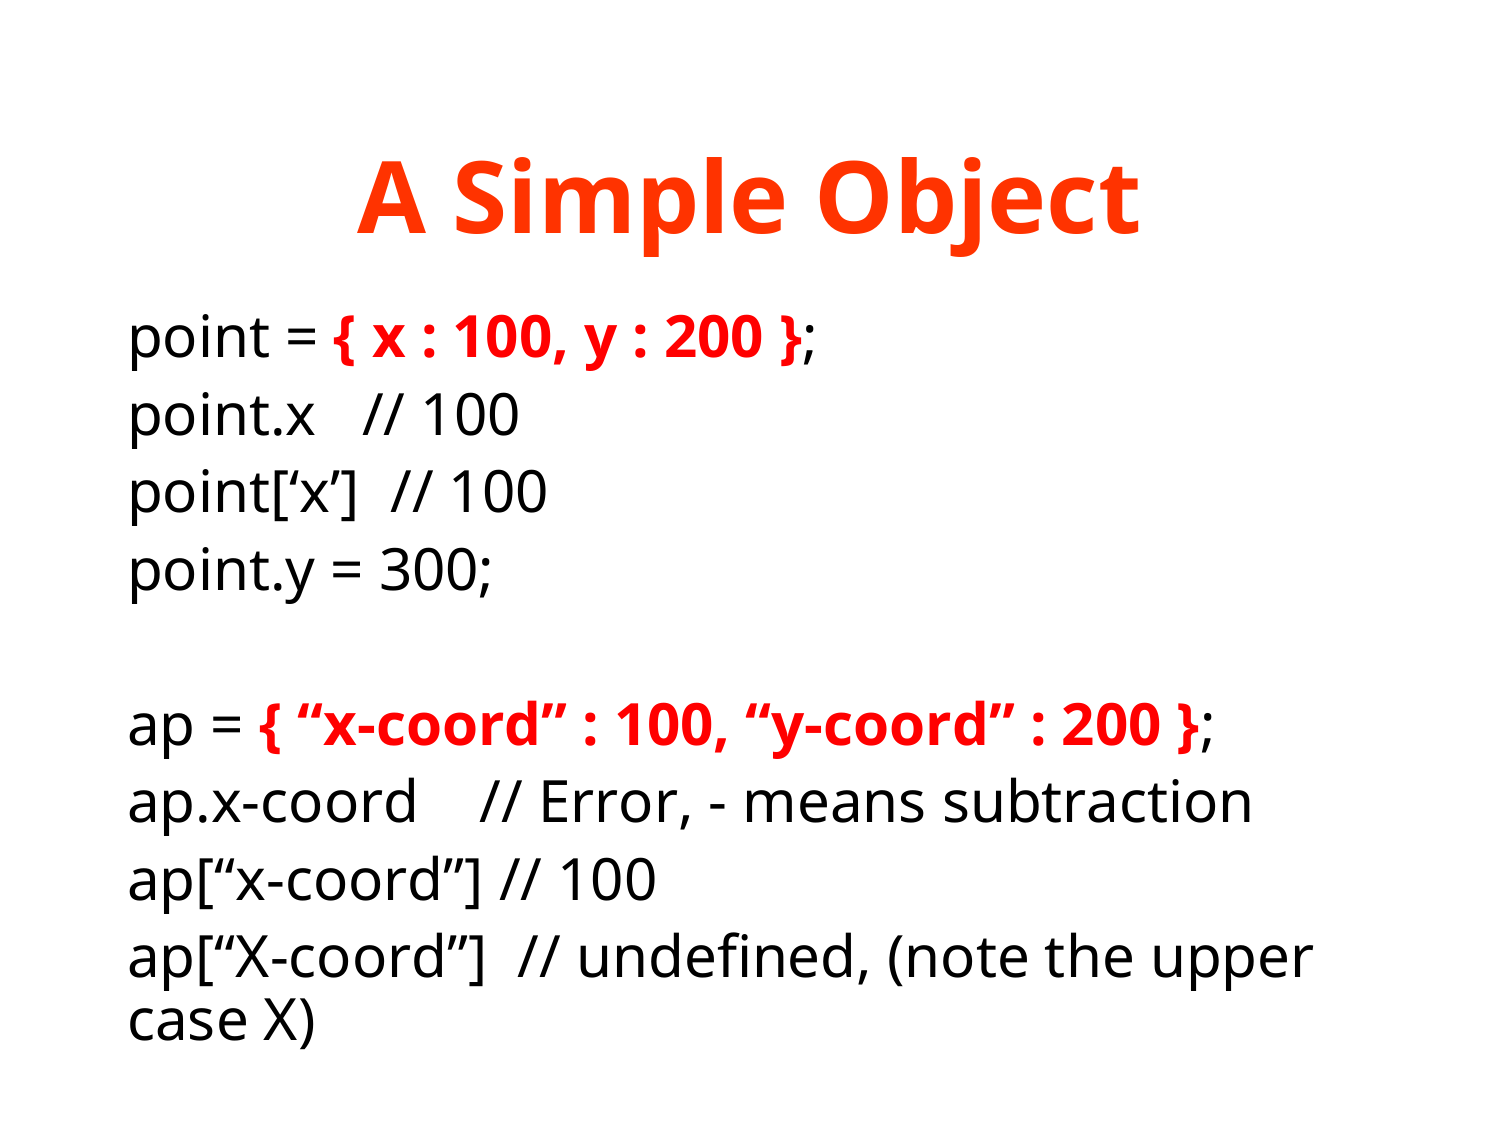

# A Simple Object
point = { x : 100, y : 200 };
point.x // 100
point[‘x’] // 100
point.y = 300;
ap = { “x-coord” : 100, “y-coord” : 200 };
ap.x-coord // Error, - means subtraction
ap[“x-coord”] // 100
ap[“X-coord”] // undefined, (note the upper case X)